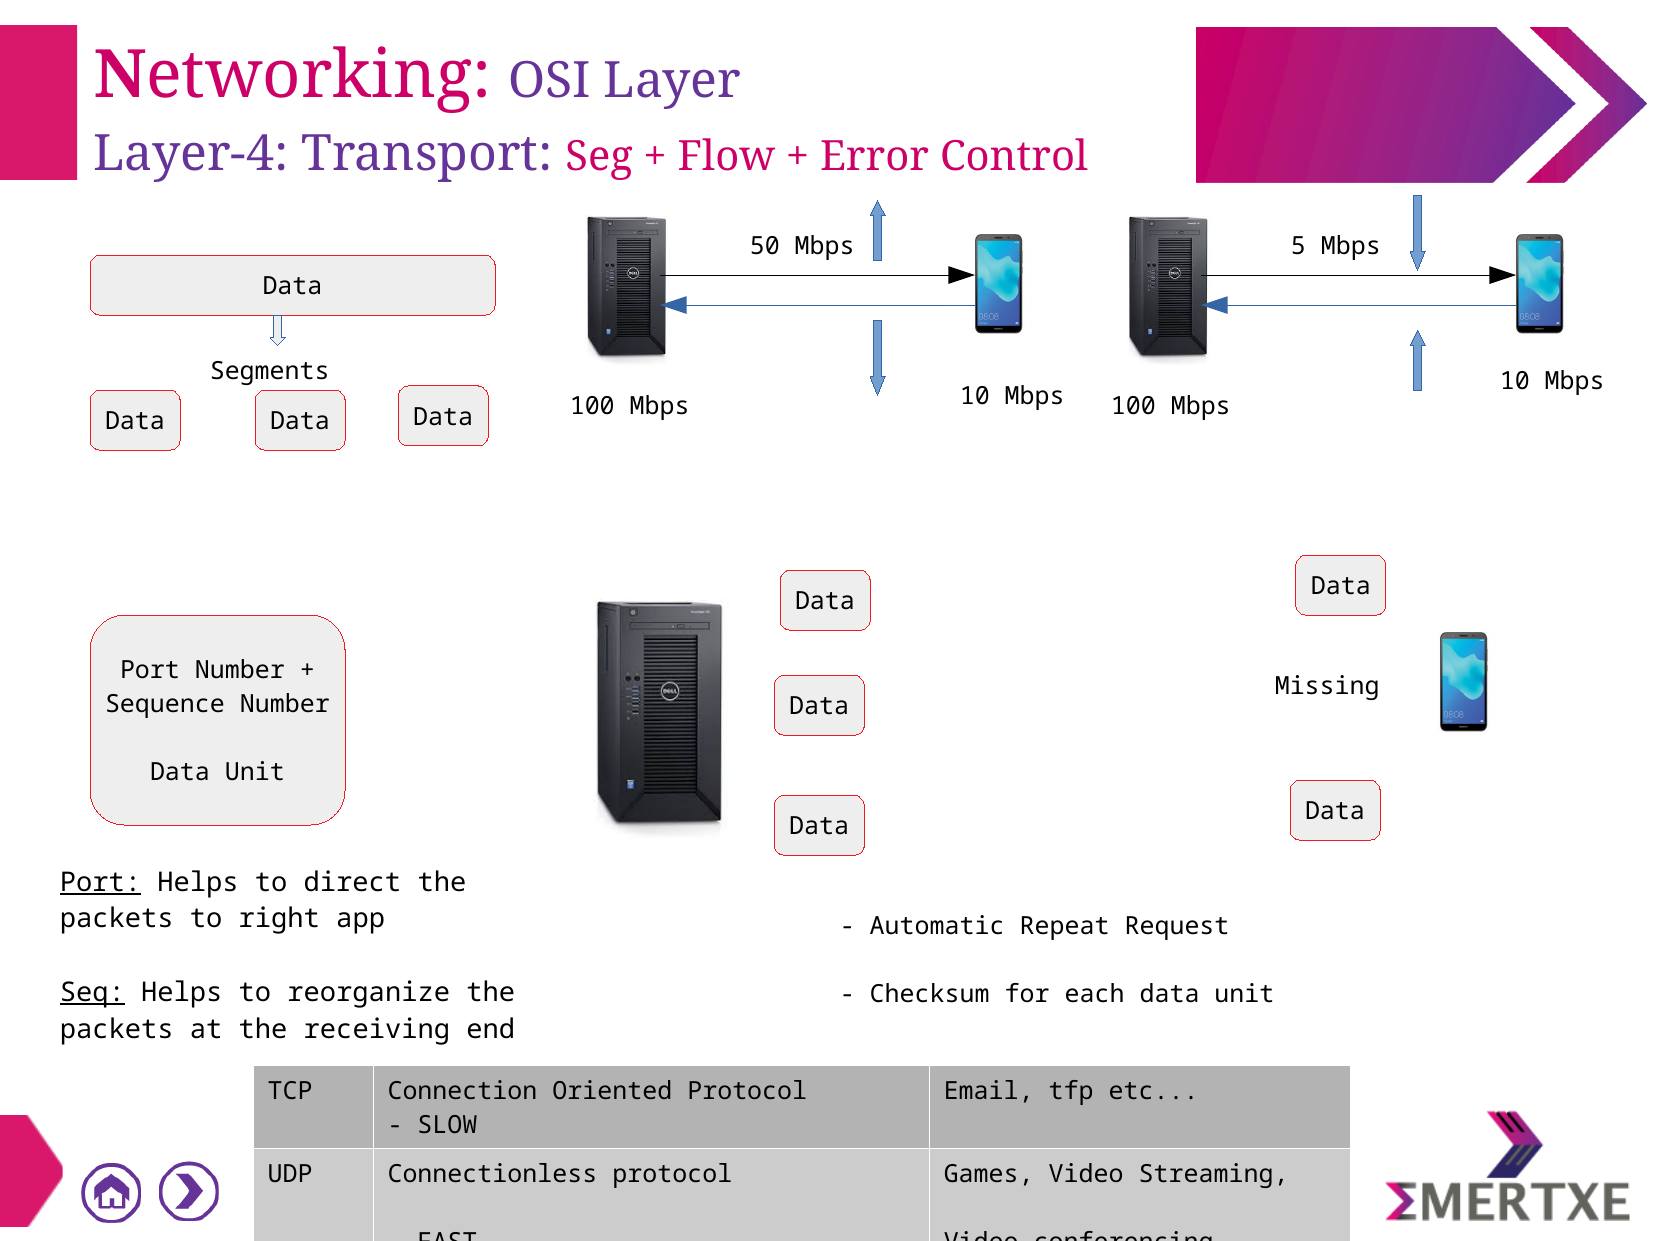

# Networking: OSI Layer Layer-4: Transport: Seg + Flow + Error Control
50 Mbps
5 Mbps
Data
 Segments
10 Mbps
10 Mbps
100 Mbps
100 Mbps
Data
Data
Data
Data
Data
Data
Port Number +
Sequence Number
Data Unit
Missing
Data
Data
Data
Data
Data
Port: Helps to direct the packets to right app
Seq: Helps to reorganize the packets at the receiving end
- Automatic Repeat Request
- Checksum for each data unit
| TCP | Connection Oriented Protocol - SLOW | Email, tfp etc... |
| --- | --- | --- |
| UDP | Connectionless protocol - FAST | Games, Video Streaming, Video conferencing... |